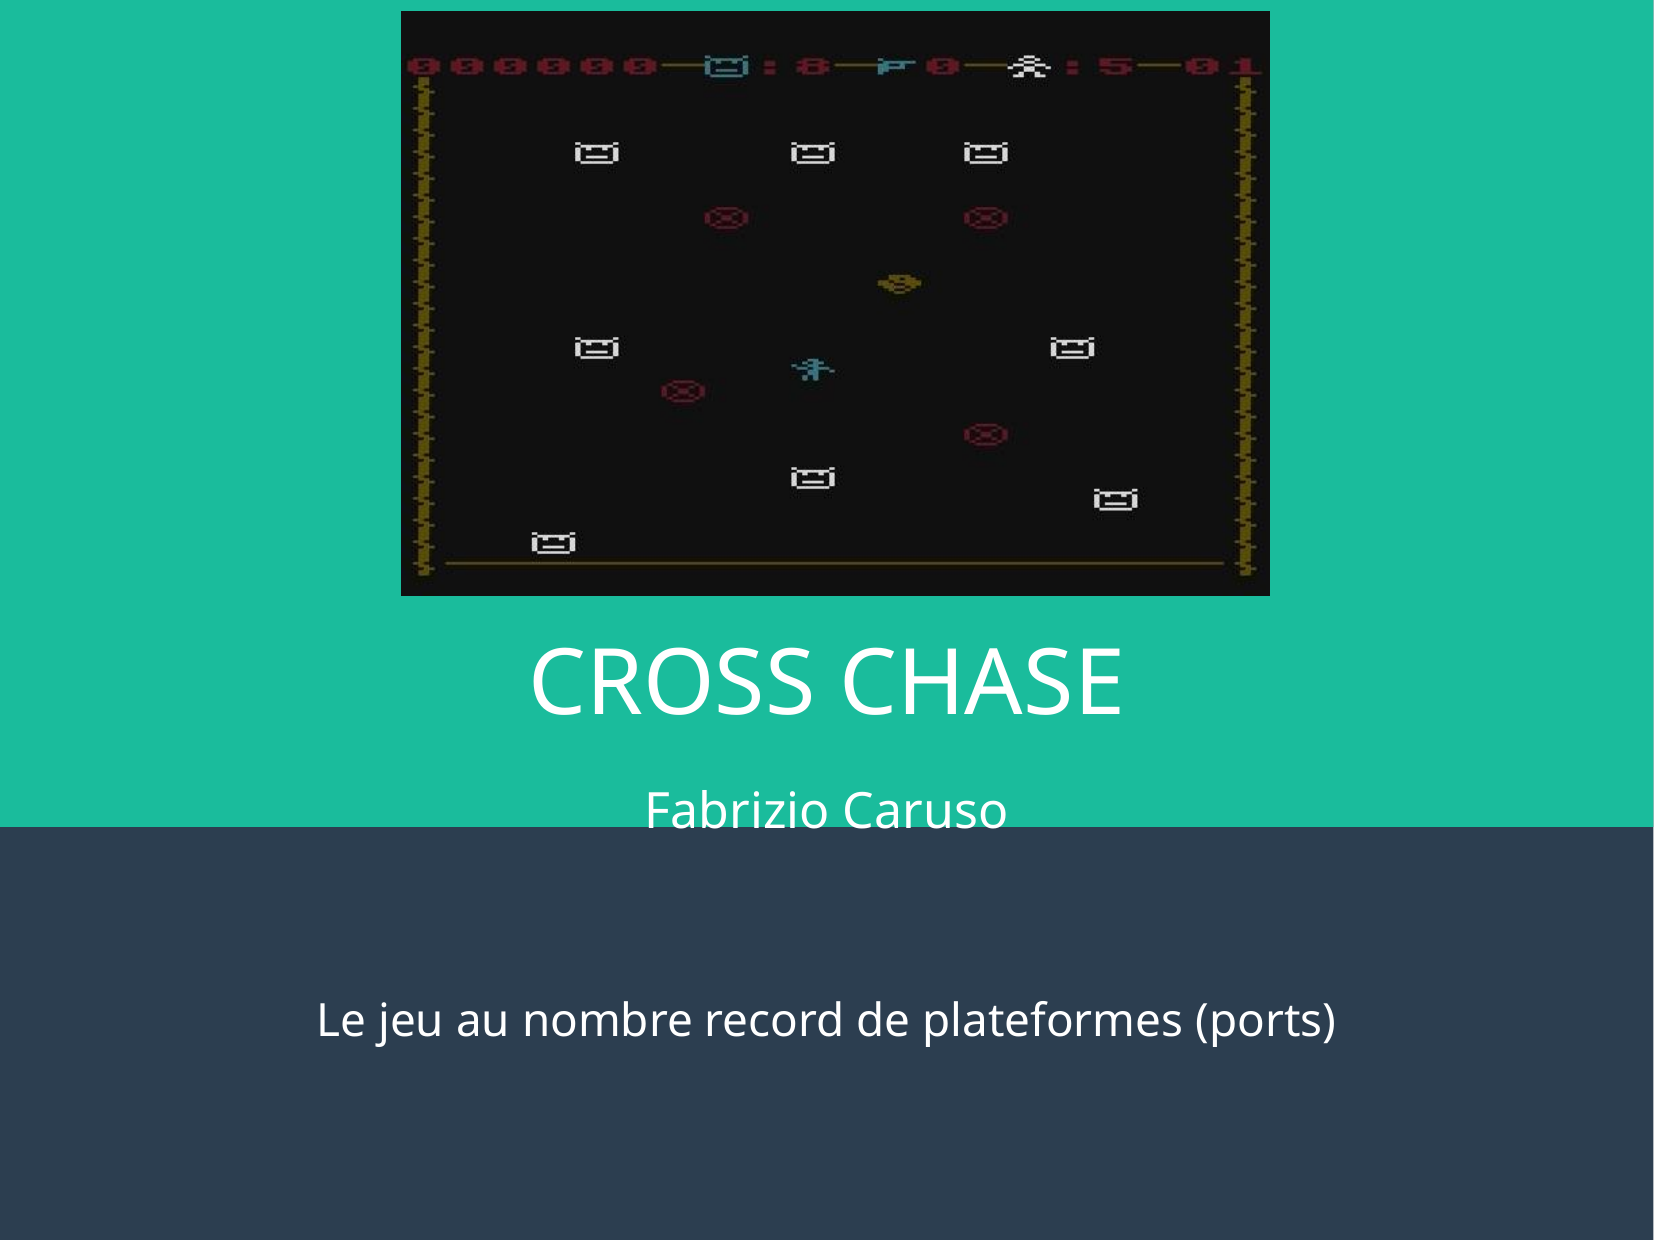

# CROSS CHASE Fabrizio Caruso
Le jeu au nombre record de plateformes (ports)